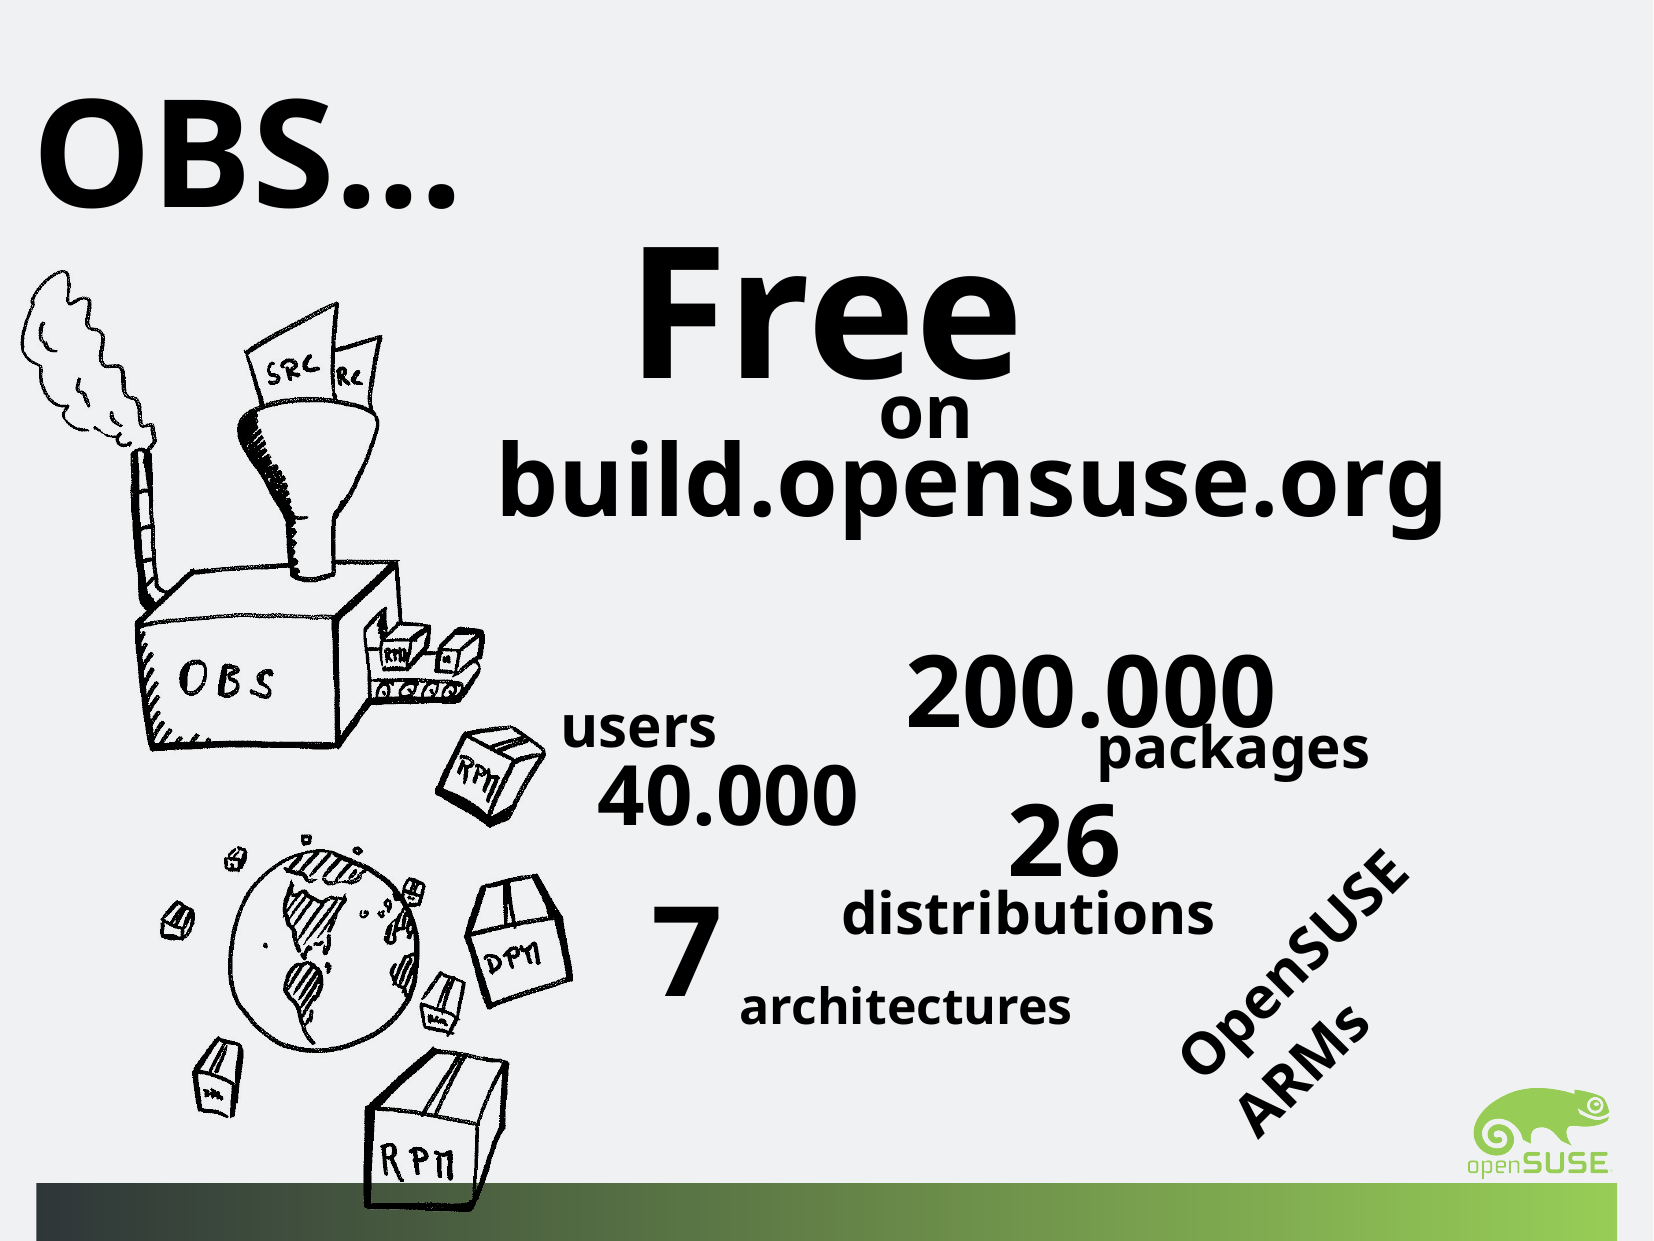

OBS...
Free
on
build.opensuse.org
200.000
users
packages
40.000
26
OpenSUSE ARMs
7
distributions
architectures